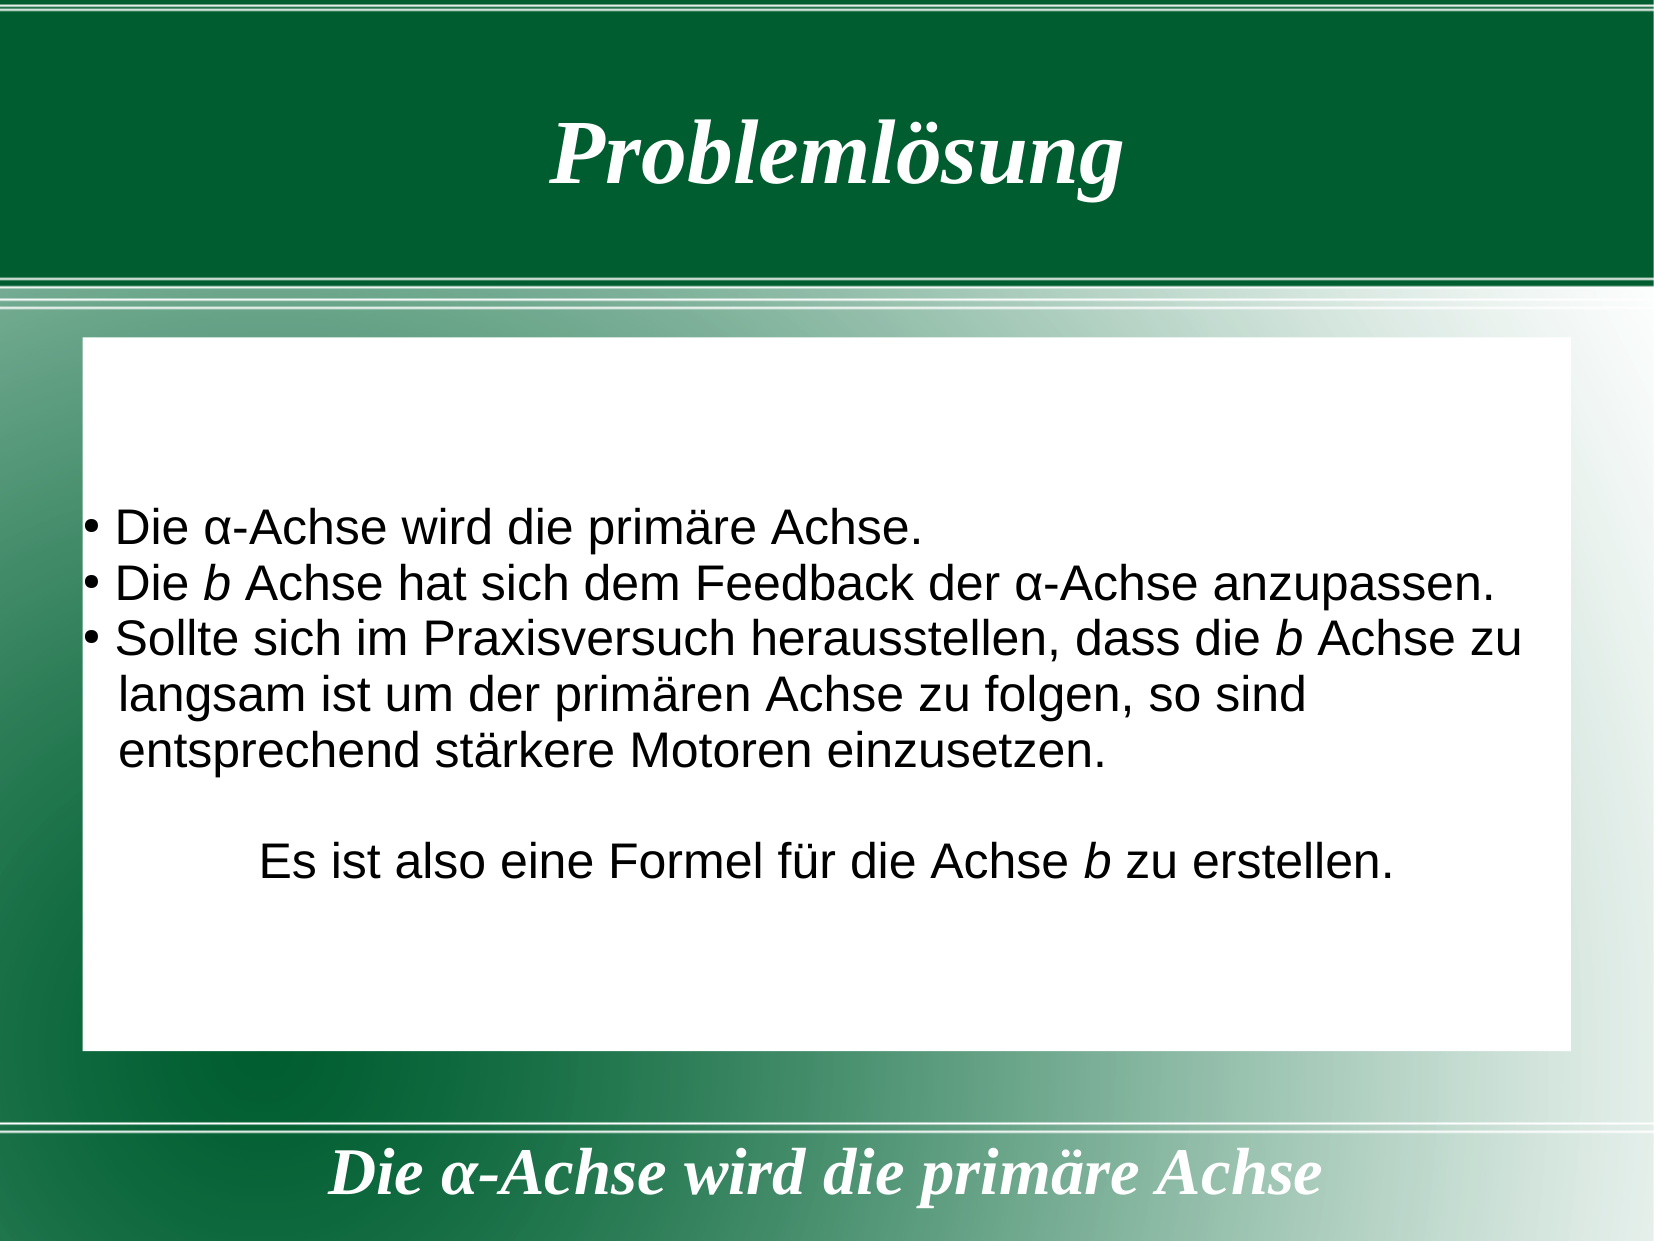

# Problemlösung
 Die α-Achse wird die primäre Achse.
 Die b Achse hat sich dem Feedback der α-Achse anzupassen.
 Sollte sich im Praxisversuch herausstellen, dass die b Achse zu langsam ist um der primären Achse zu folgen, so sind entsprechend stärkere Motoren einzusetzen.
Es ist also eine Formel für die Achse b zu erstellen.
Die α-Achse wird die primäre Achse